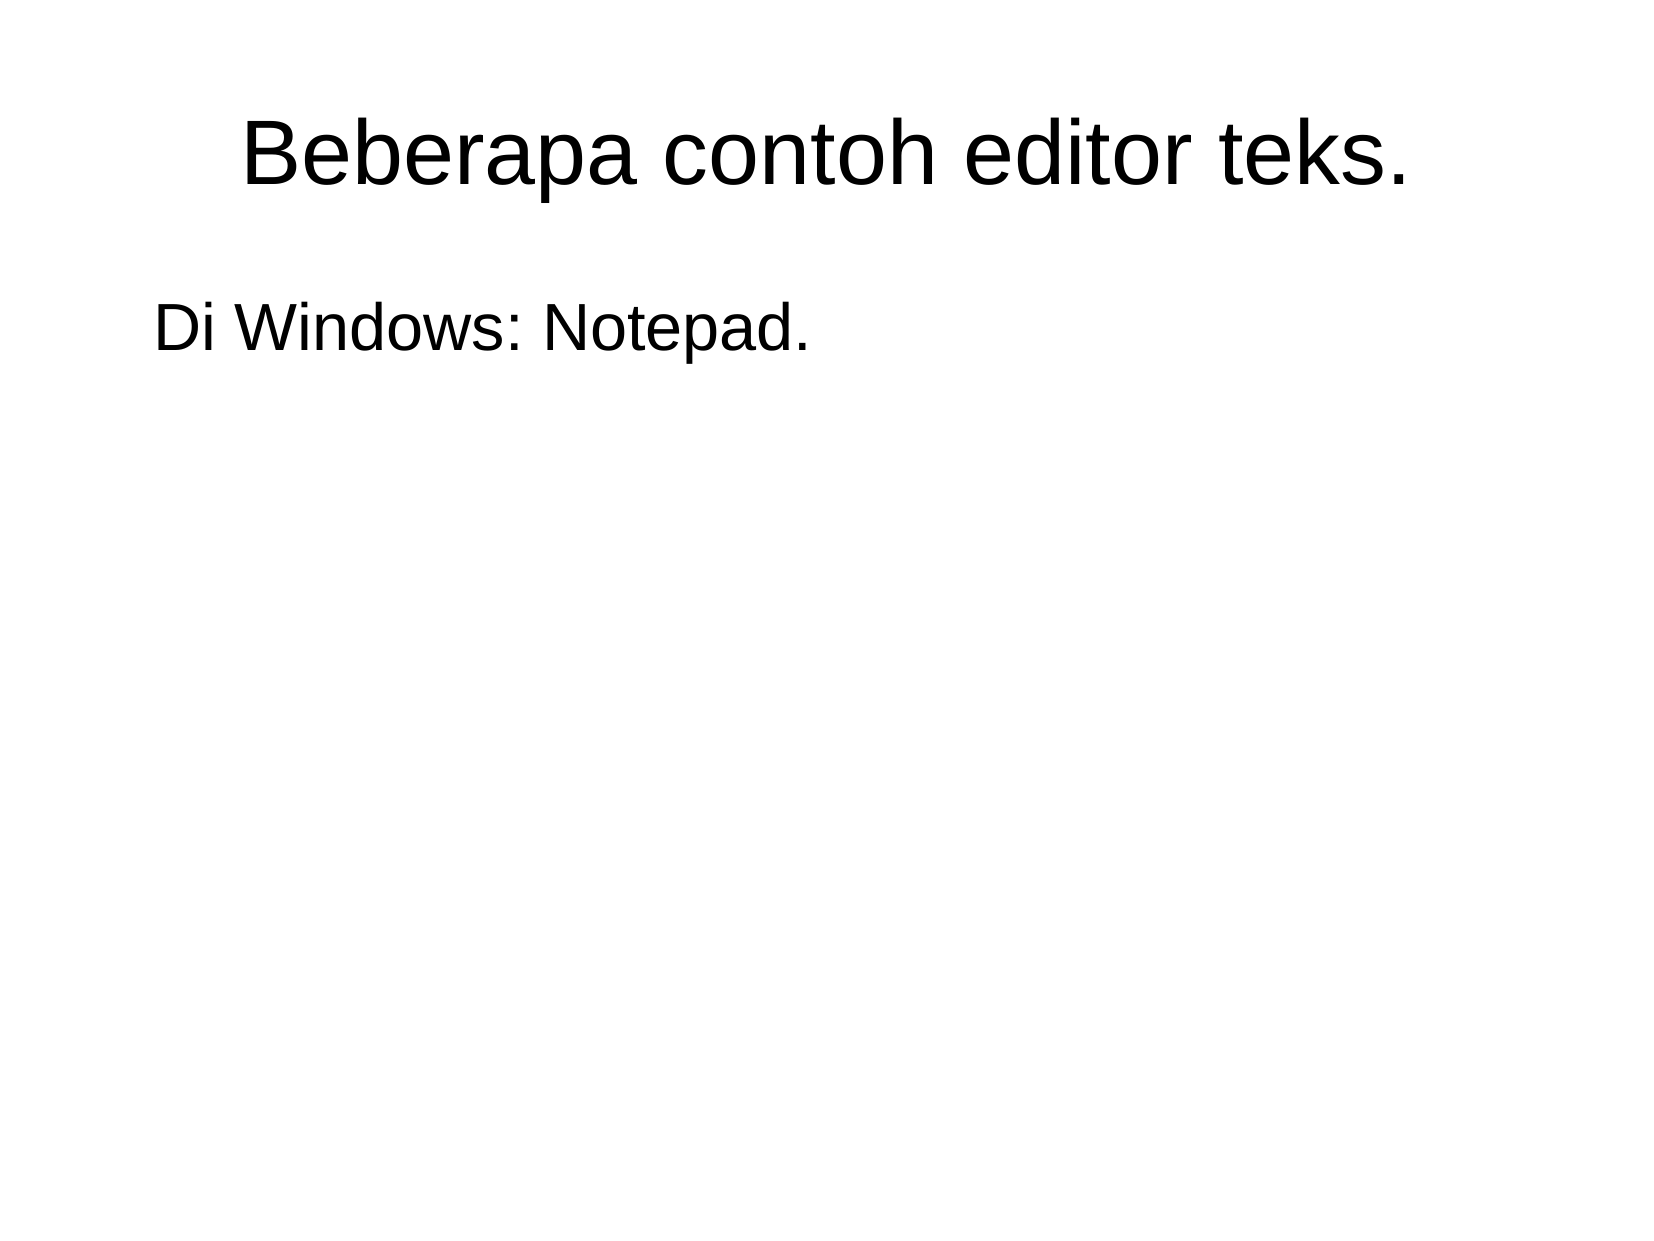

# Beberapa contoh editor teks.
Di Windows: Notepad.